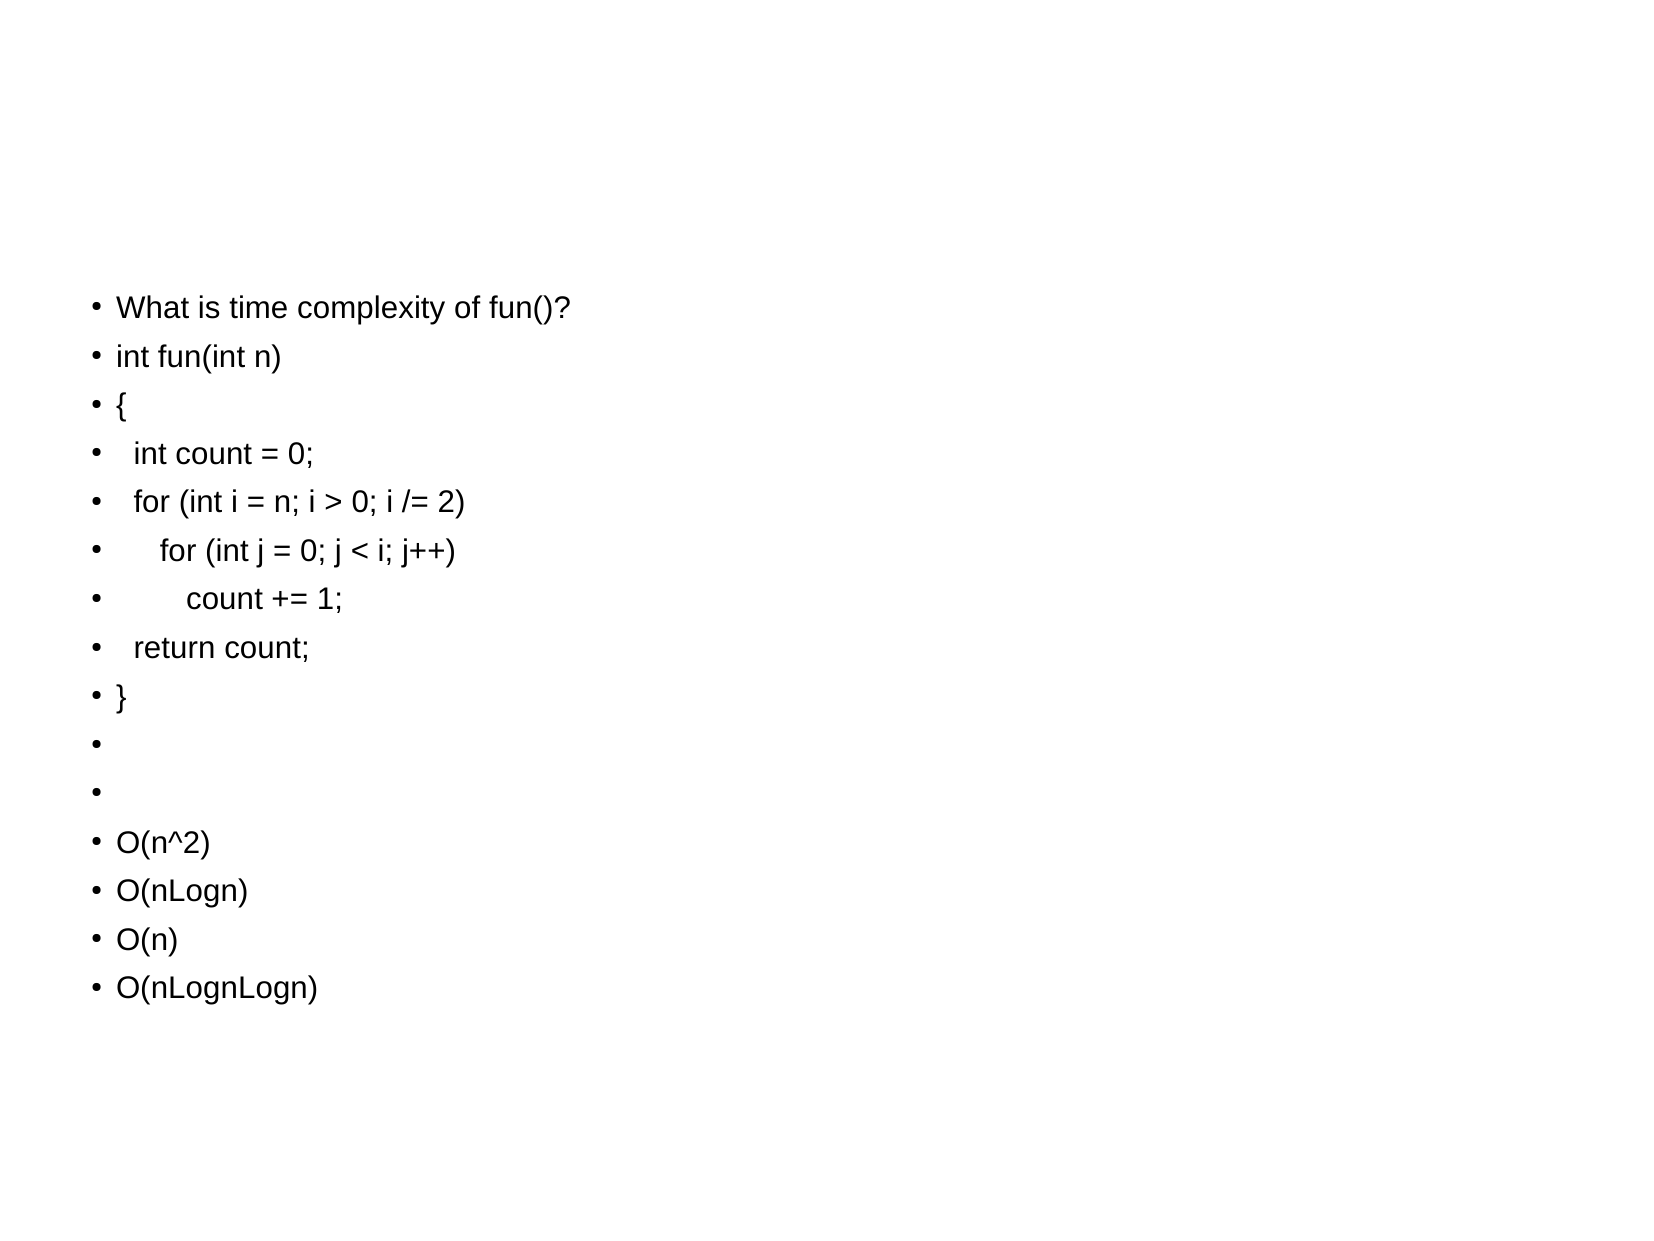

#
What is time complexity of fun()?
int fun(int n)
{
 int count = 0;
 for (int i = n; i > 0; i /= 2)
 for (int j = 0; j < i; j++)
 count += 1;
 return count;
}
O(n^2)
O(nLogn)
O(n)
O(nLognLogn)